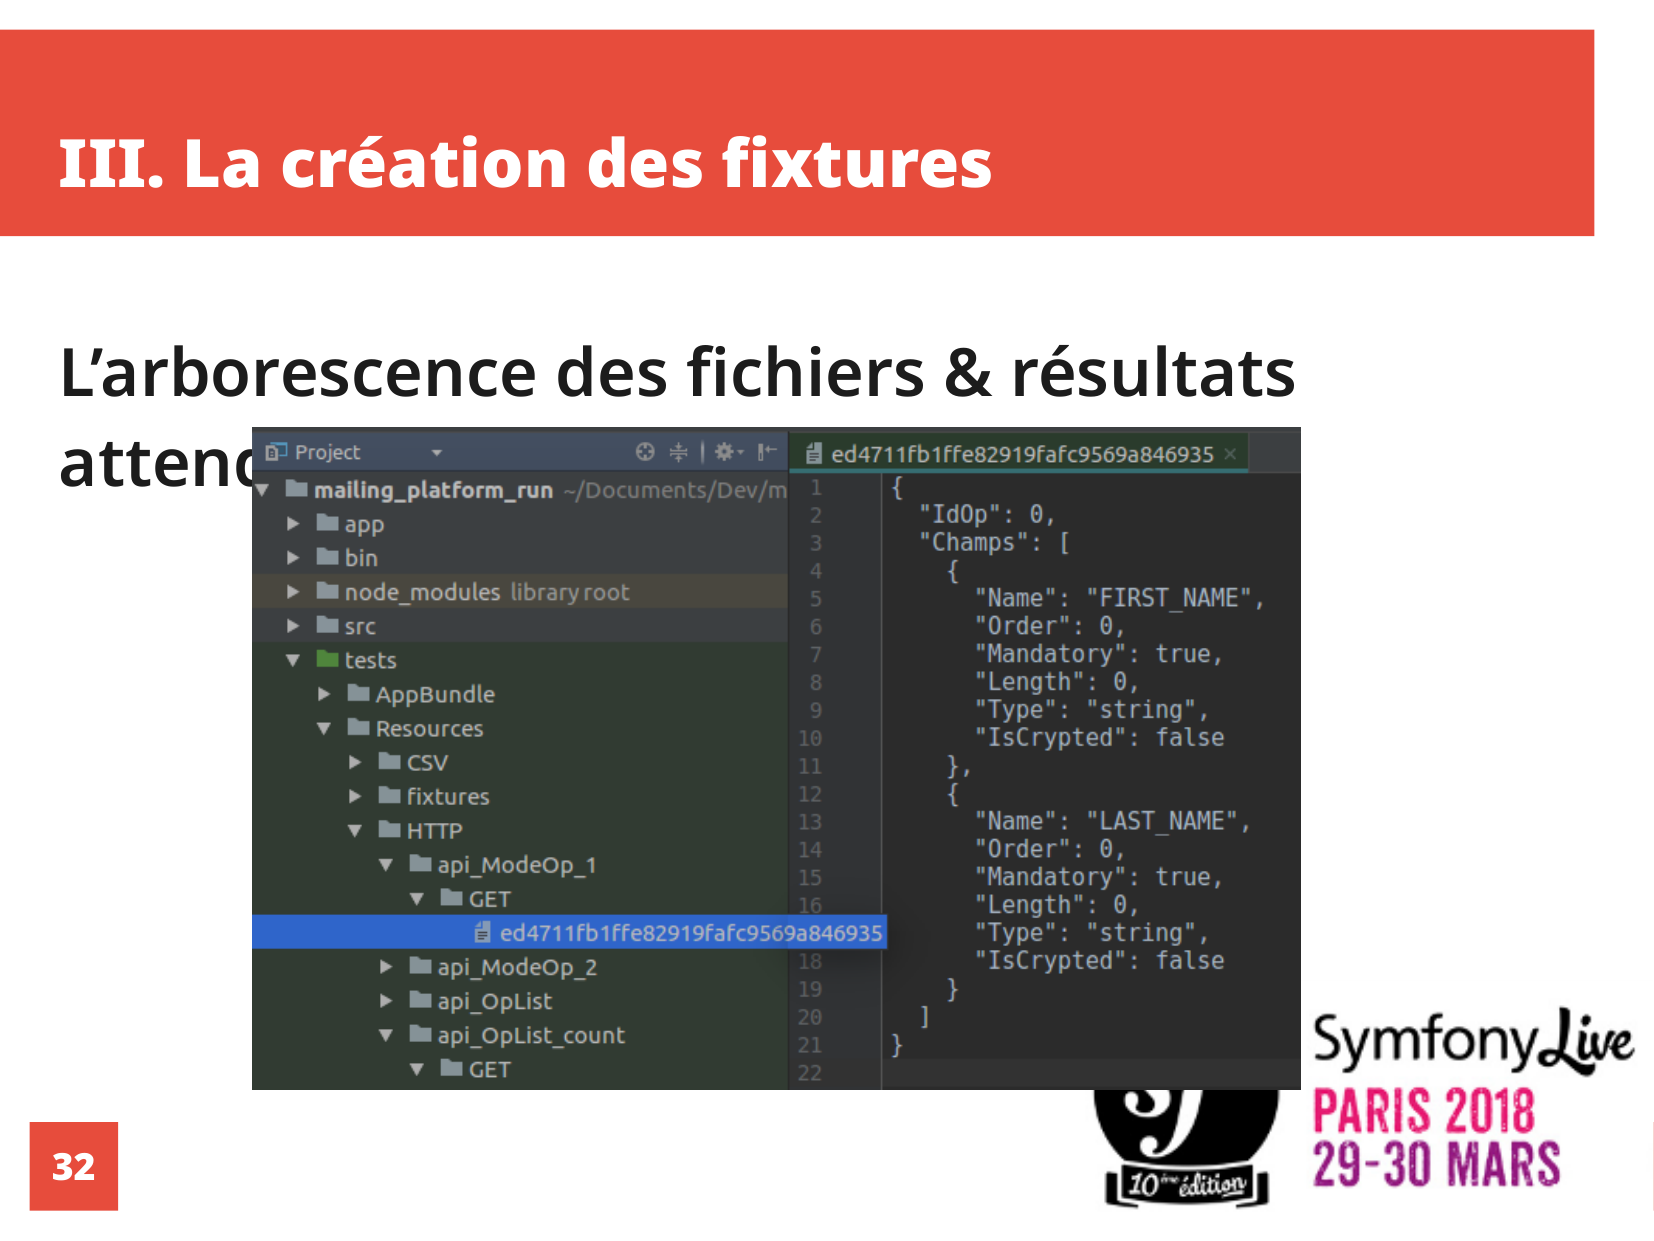

# III. La création des fixtures
L’arborescence des fichiers & résultats attendus :
32